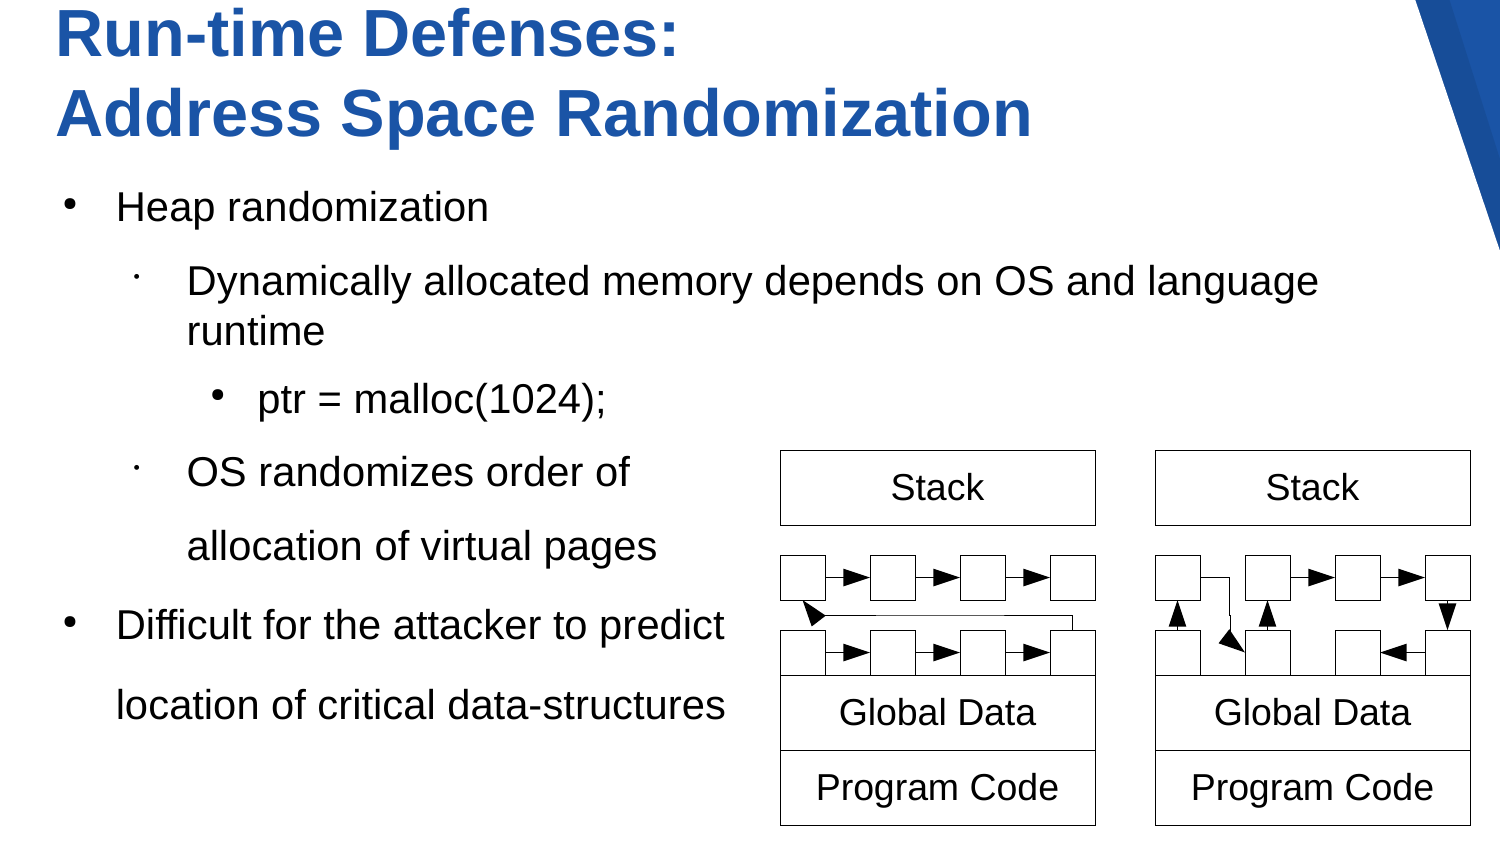

Run-time Defenses:
Address Space Randomization
# Heap randomization
Dynamically allocated memory depends on OS and language runtime
ptr = malloc(1024);
OS randomizes order of
allocation of virtual pages
Difficult for the attacker to predict
location of critical data-structures
Stack
Stack
Global Data
Global Data
Program Code
Program Code